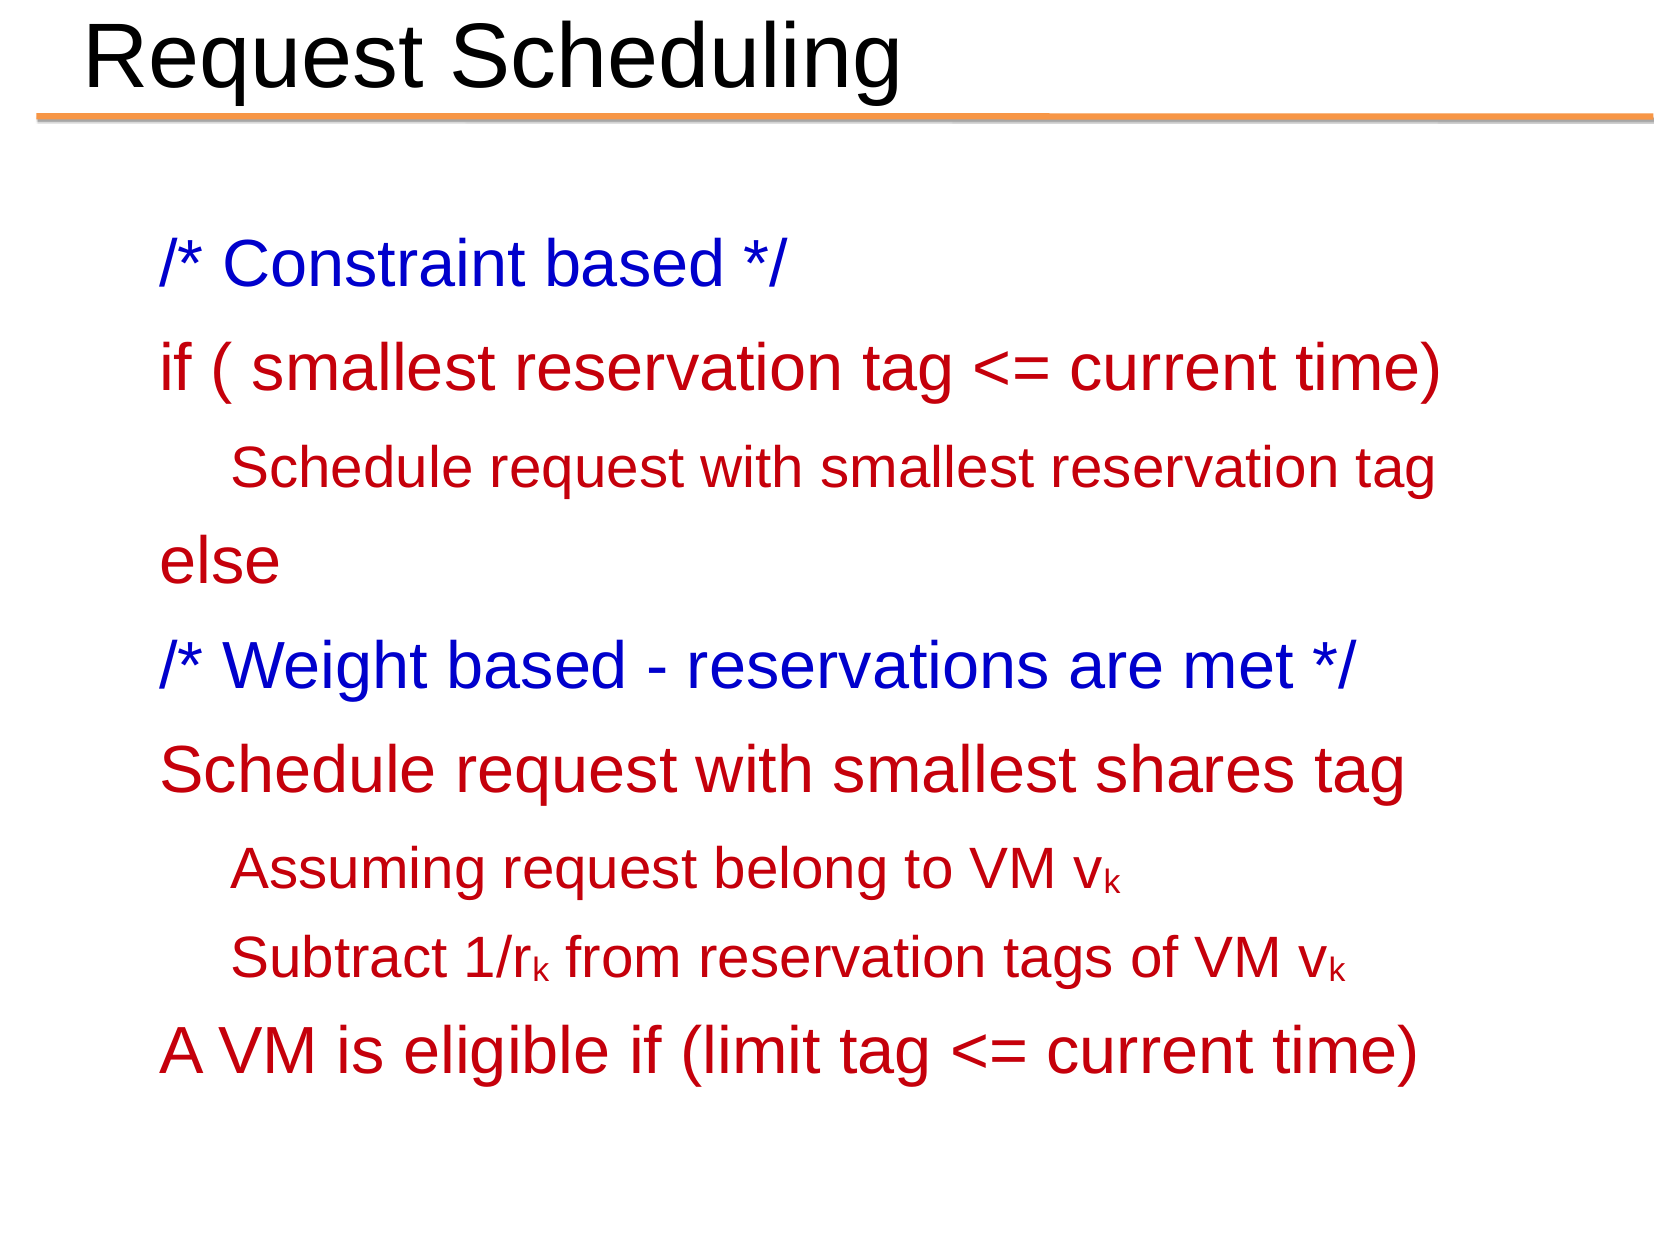

# Request Scheduling
/* Constraint based */
if ( smallest reservation tag <= current time)
Schedule request with smallest reservation tag
else
/* Weight based - reservations are met */
Schedule request with smallest shares tag
Assuming request belong to VM vk
Subtract 1/rk from reservation tags of VM vk
A VM is eligible if (limit tag <= current time)